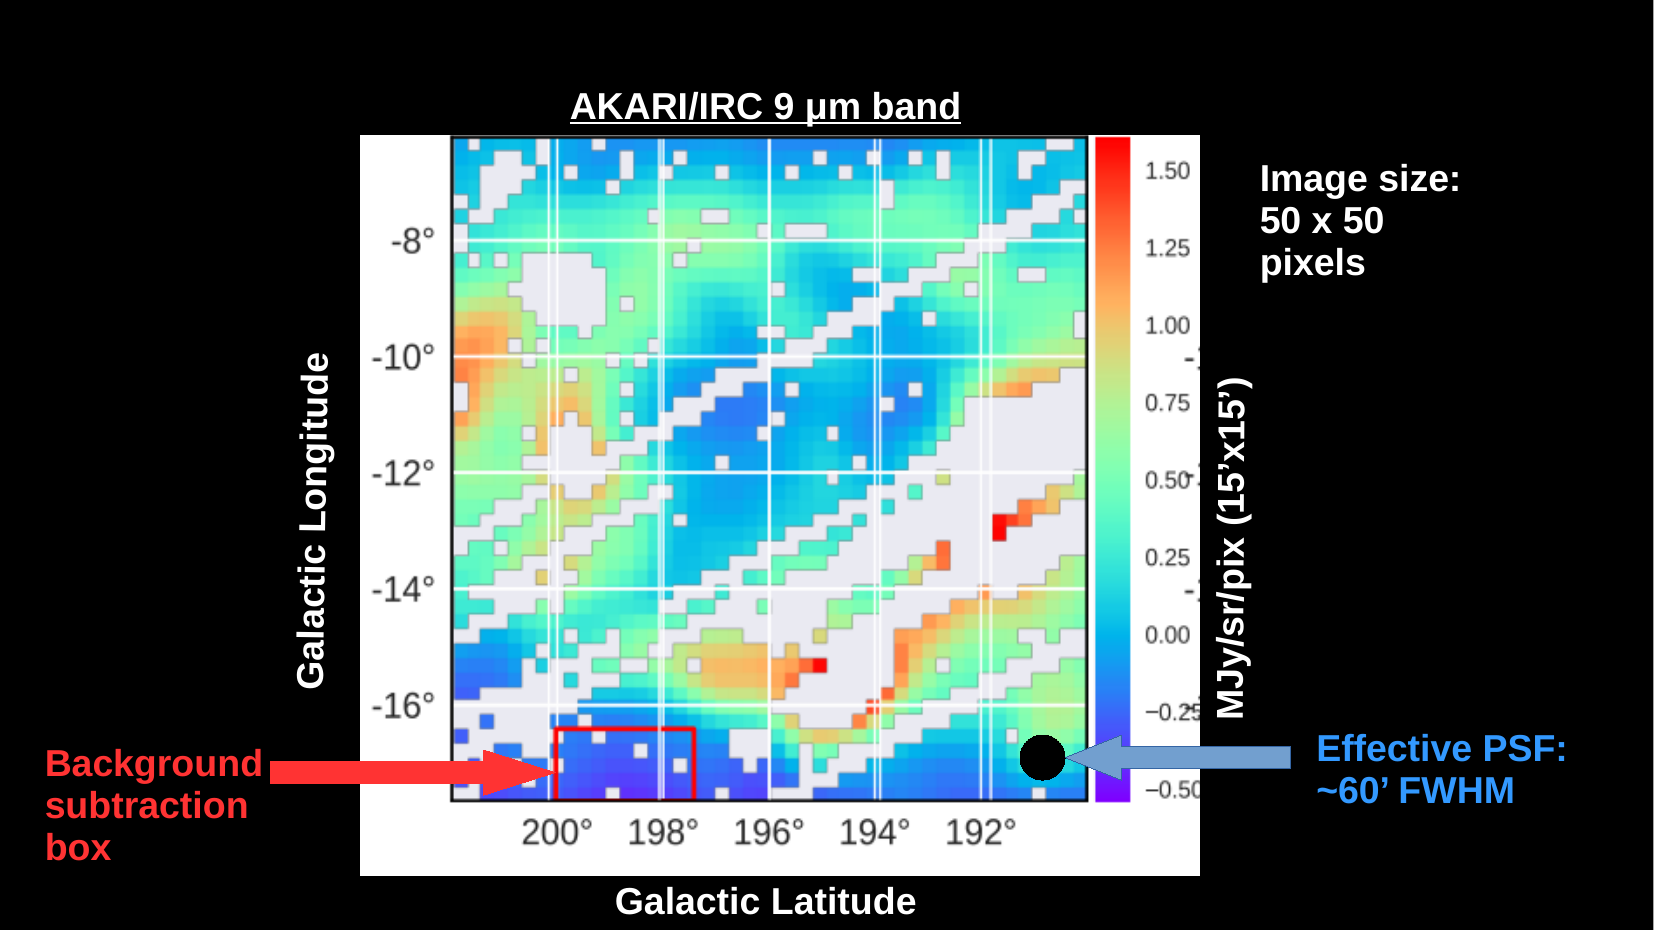

AKARI/IRC 9 μm band
Image size:
50 x 50 pixels
Galactic Longitude
MJy/sr/pix (15’x15’)
Effective PSF:
~60’ FWHM
Background subtraction box
Galactic Latitude